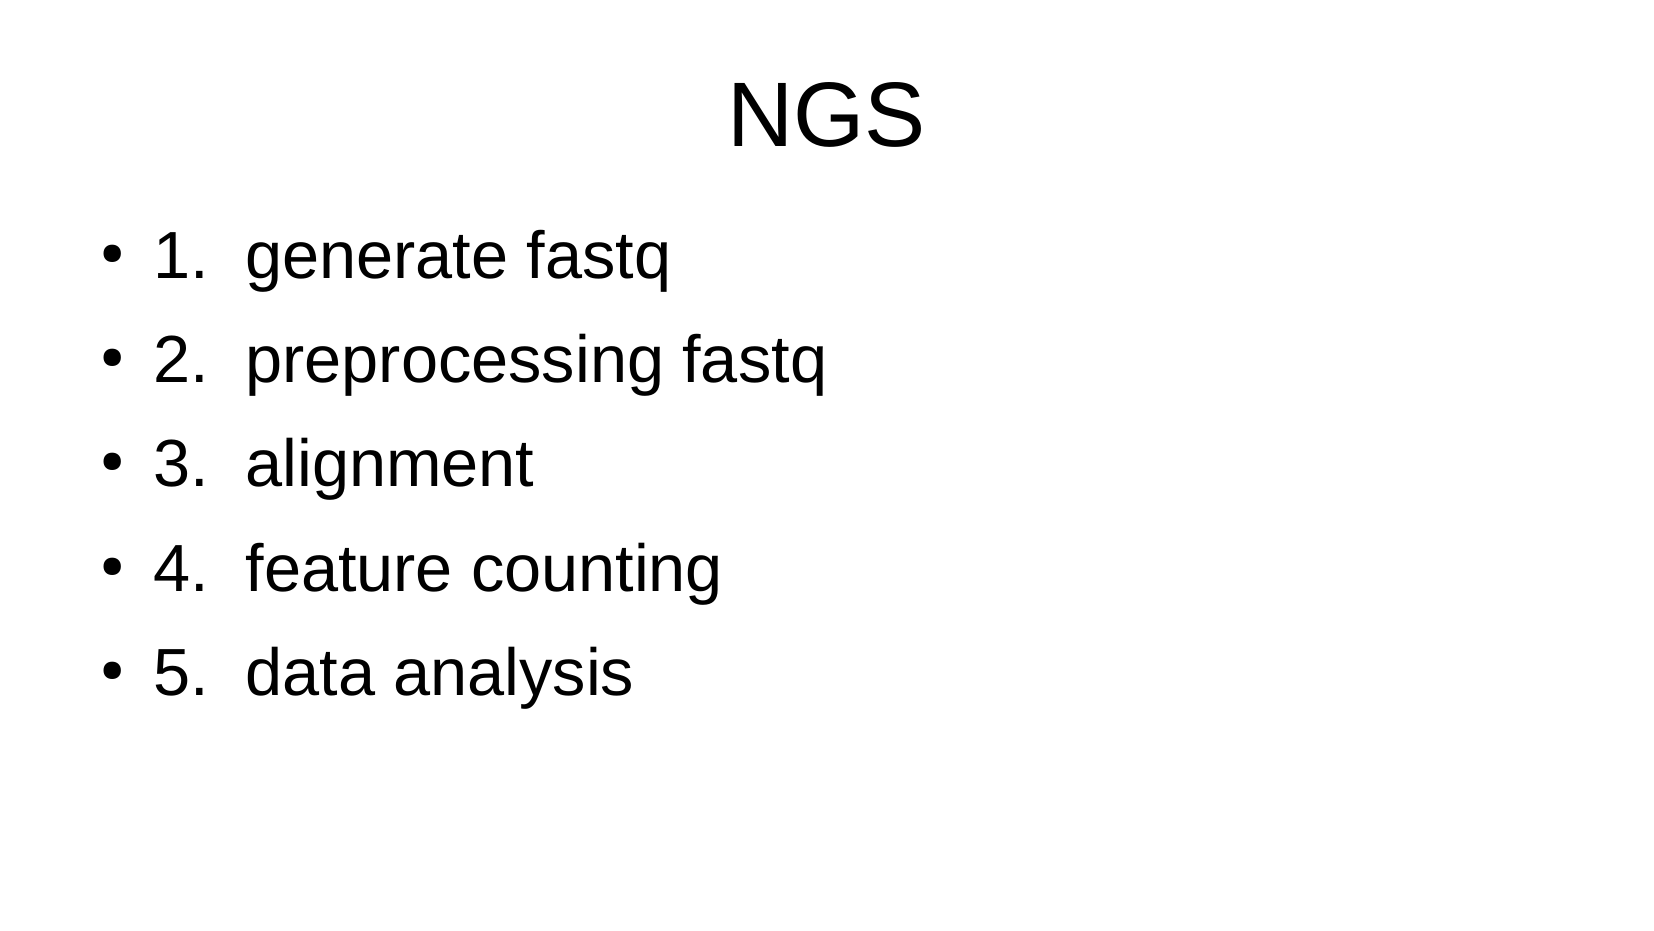

# NGS
1. generate fastq
2. preprocessing fastq
3. alignment
4. feature counting
5. data analysis